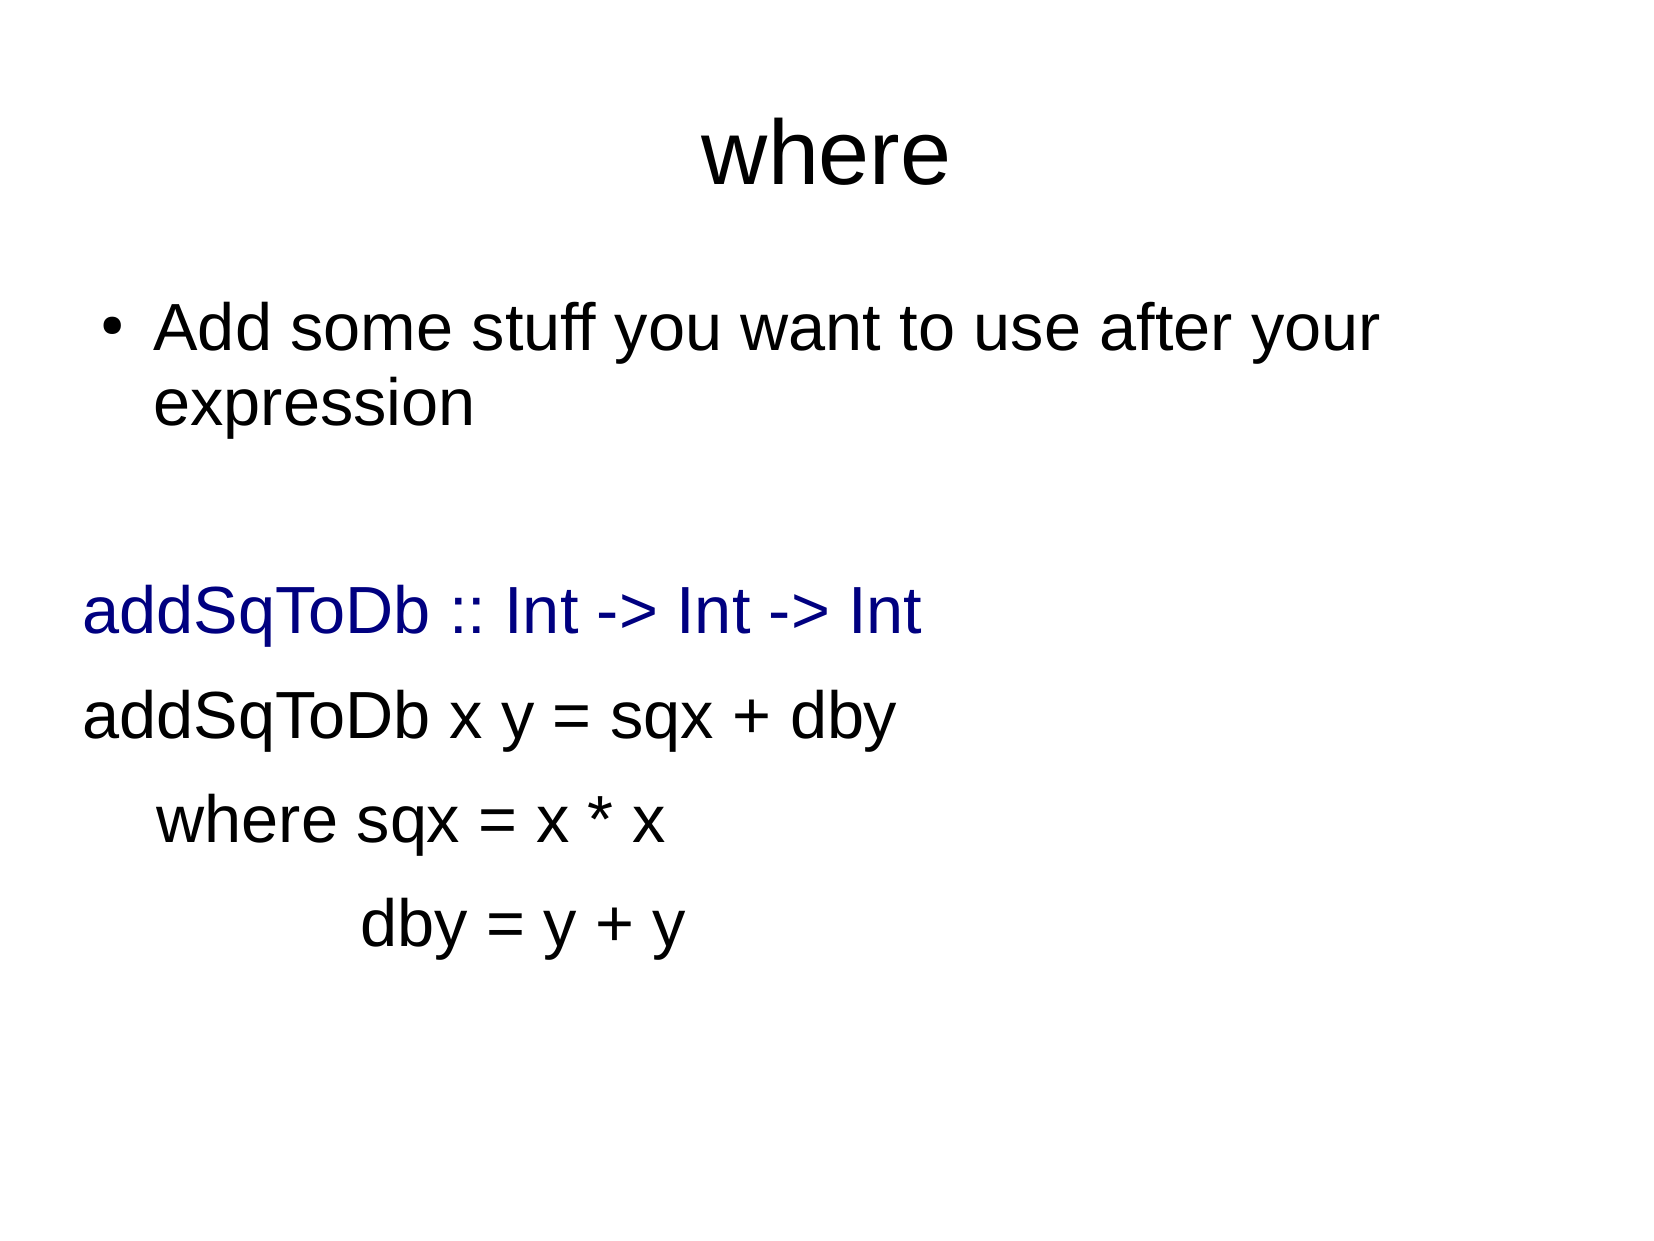

# where
Add some stuff you want to use after your expression
addSqToDb :: Int -> Int -> Int
addSqToDb x y = sqx + dby
 where sqx = x * x
 dby = y + y